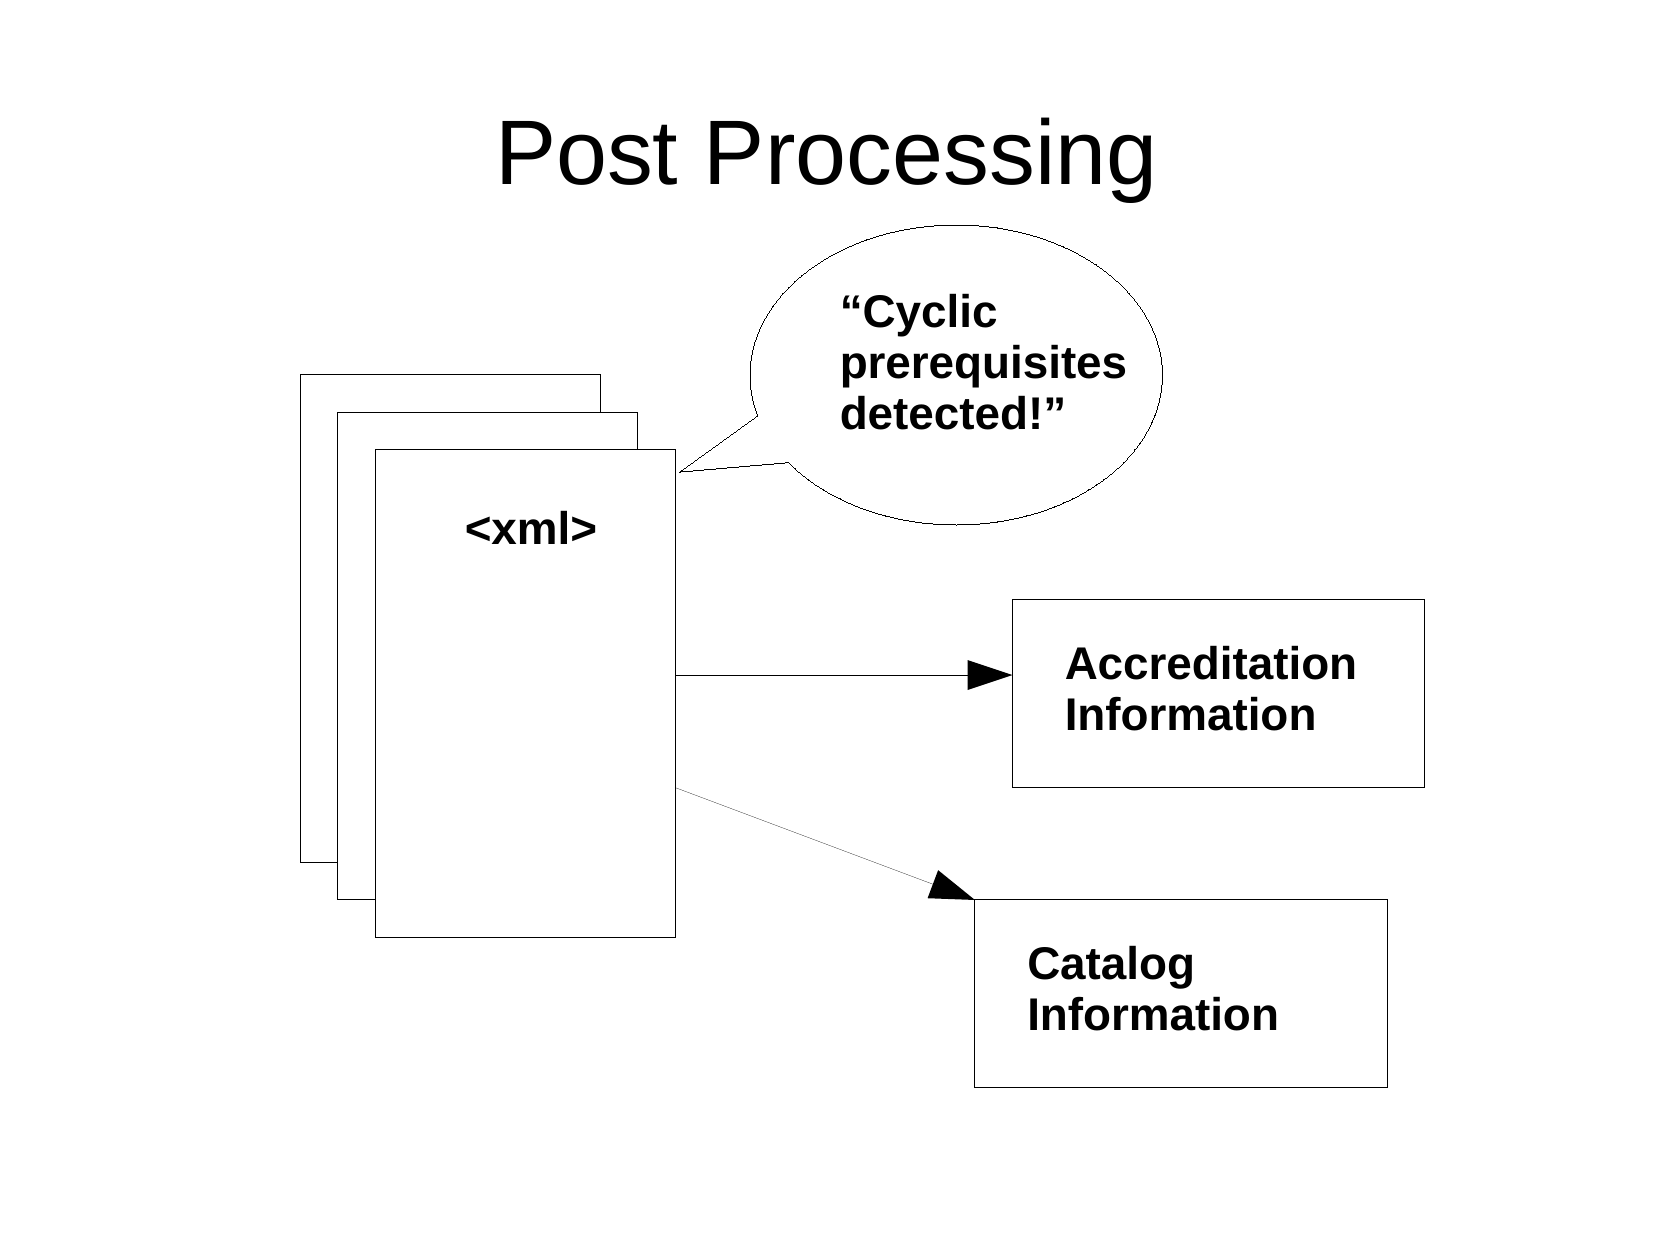

# Post Processing
“Cyclic
prerequisites
detected!”
<xml>
Accreditation
Information
Catalog
Information